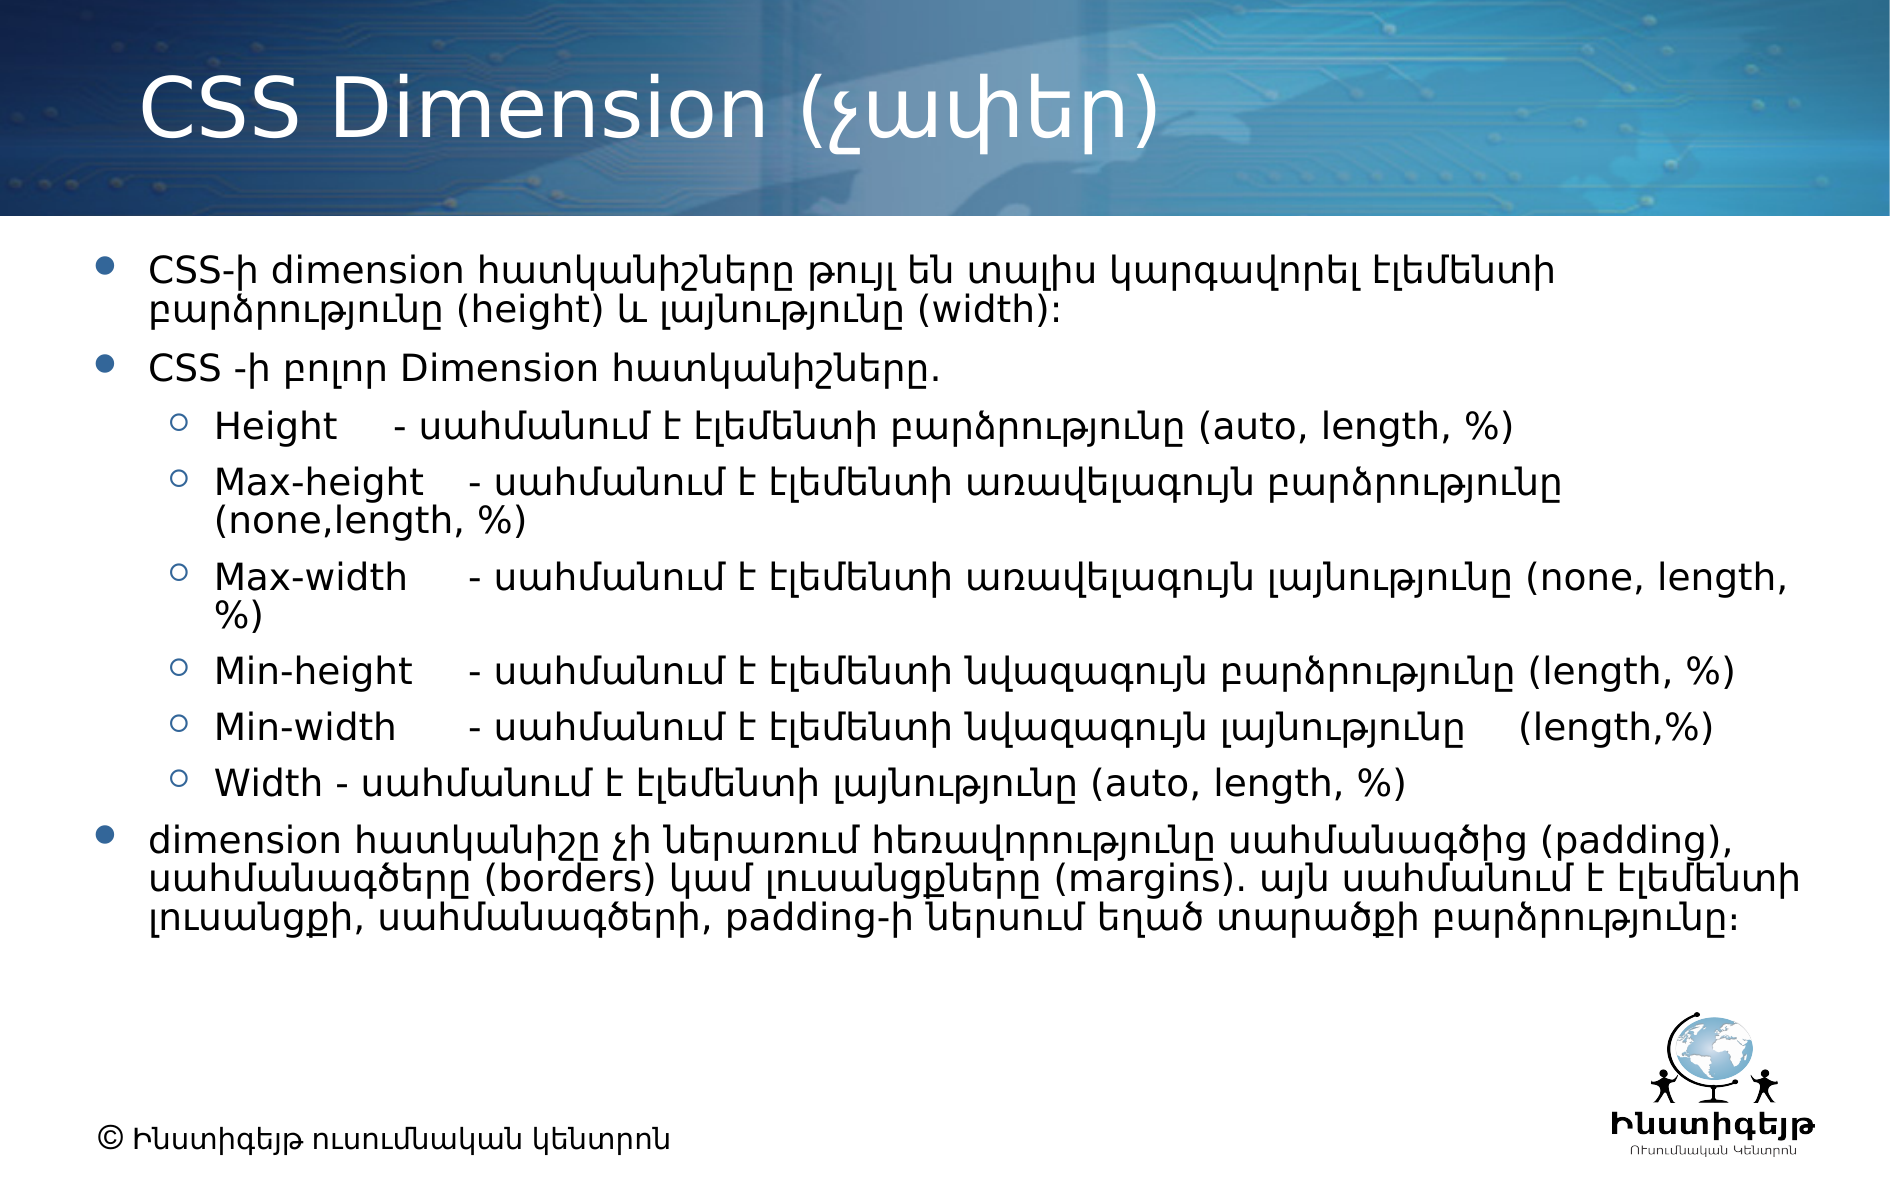

CSS Dimension (չափեր)
# CSS-ի dimension հատկանիշները թույլ են տալիս կարգավորել էլեմենտի բարձրությունը (height) և լայնությունը (width):
CSS -ի բոլոր Dimension հատկանիշները․
Height	- սահմանում է էլեմենտի բարձրությունը (auto, length, %)
Max-height	- սահմանում է էլեմենտի առավելագույն բարձրությունը (none,length, %)
Max-width	- սահմանում է էլեմենտի առավելագույն լայնությունը (none, length, %)
Min-height	- սահմանում է էլեմենտի նվազագույն բարձրությունը (length, %)
Min-width	- սահմանում է էլեմենտի նվազագույն լայնությունը	(length,%)
Width - սահմանում է էլեմենտի լայնությունը (auto, length, %)
dimension հատկանիշը չի ներառում հեռավորությունը սահմանագծից (padding), սահմանագծերը (borders) կամ լուսանցքները (margins). այն սահմանում է էլեմենտի լուսանցքի, սահմանագծերի, padding-ի ներսում եղած տարածքի բարձրությունը։